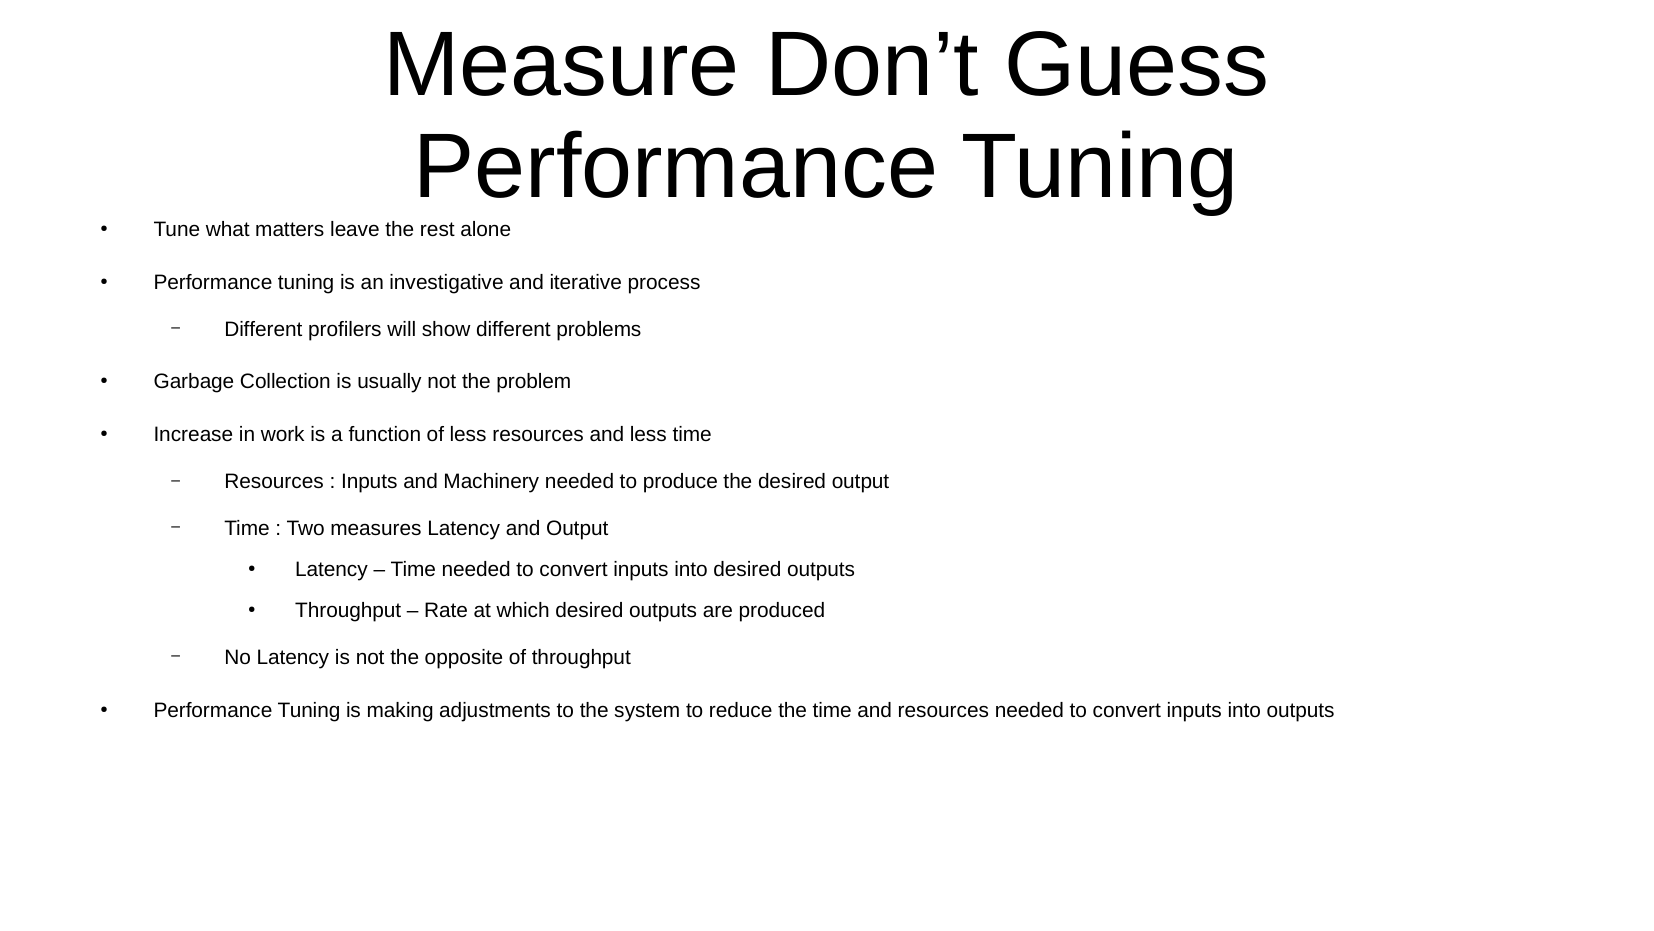

# Measure Don’t Guess Performance Tuning
Tune what matters leave the rest alone
Performance tuning is an investigative and iterative process
Different profilers will show different problems
Garbage Collection is usually not the problem
Increase in work is a function of less resources and less time
Resources : Inputs and Machinery needed to produce the desired output
Time : Two measures Latency and Output
Latency – Time needed to convert inputs into desired outputs
Throughput – Rate at which desired outputs are produced
No Latency is not the opposite of throughput
Performance Tuning is making adjustments to the system to reduce the time and resources needed to convert inputs into outputs